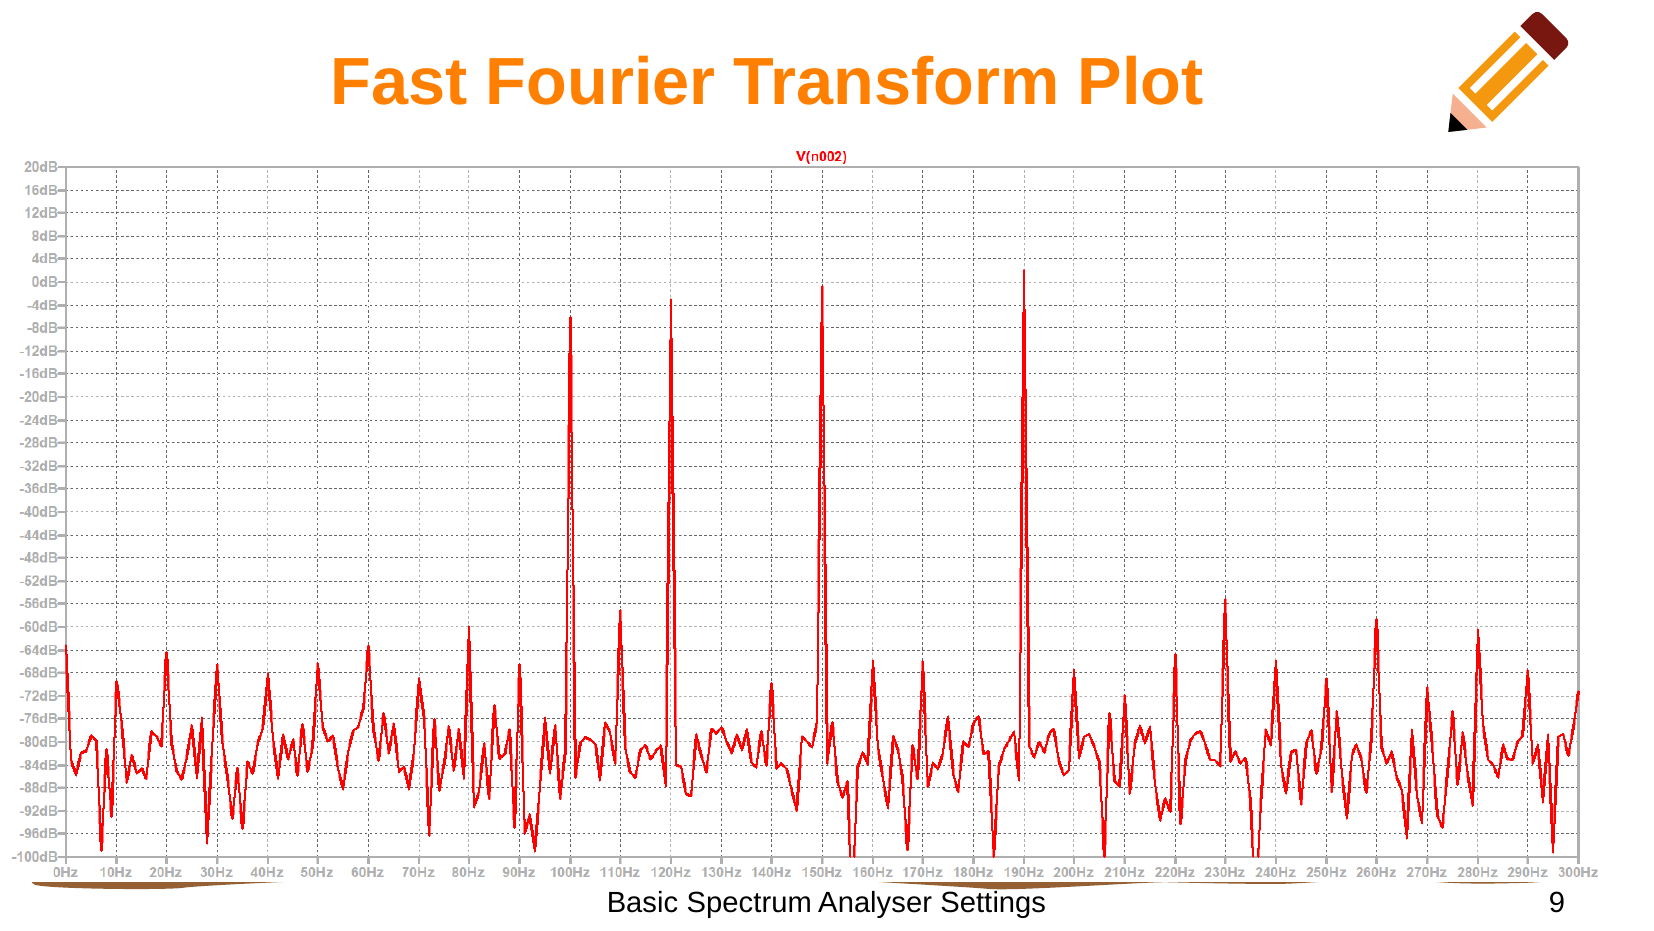

# Fast Fourier Transform Plot
Basic Spectrum Analyser Settings
9